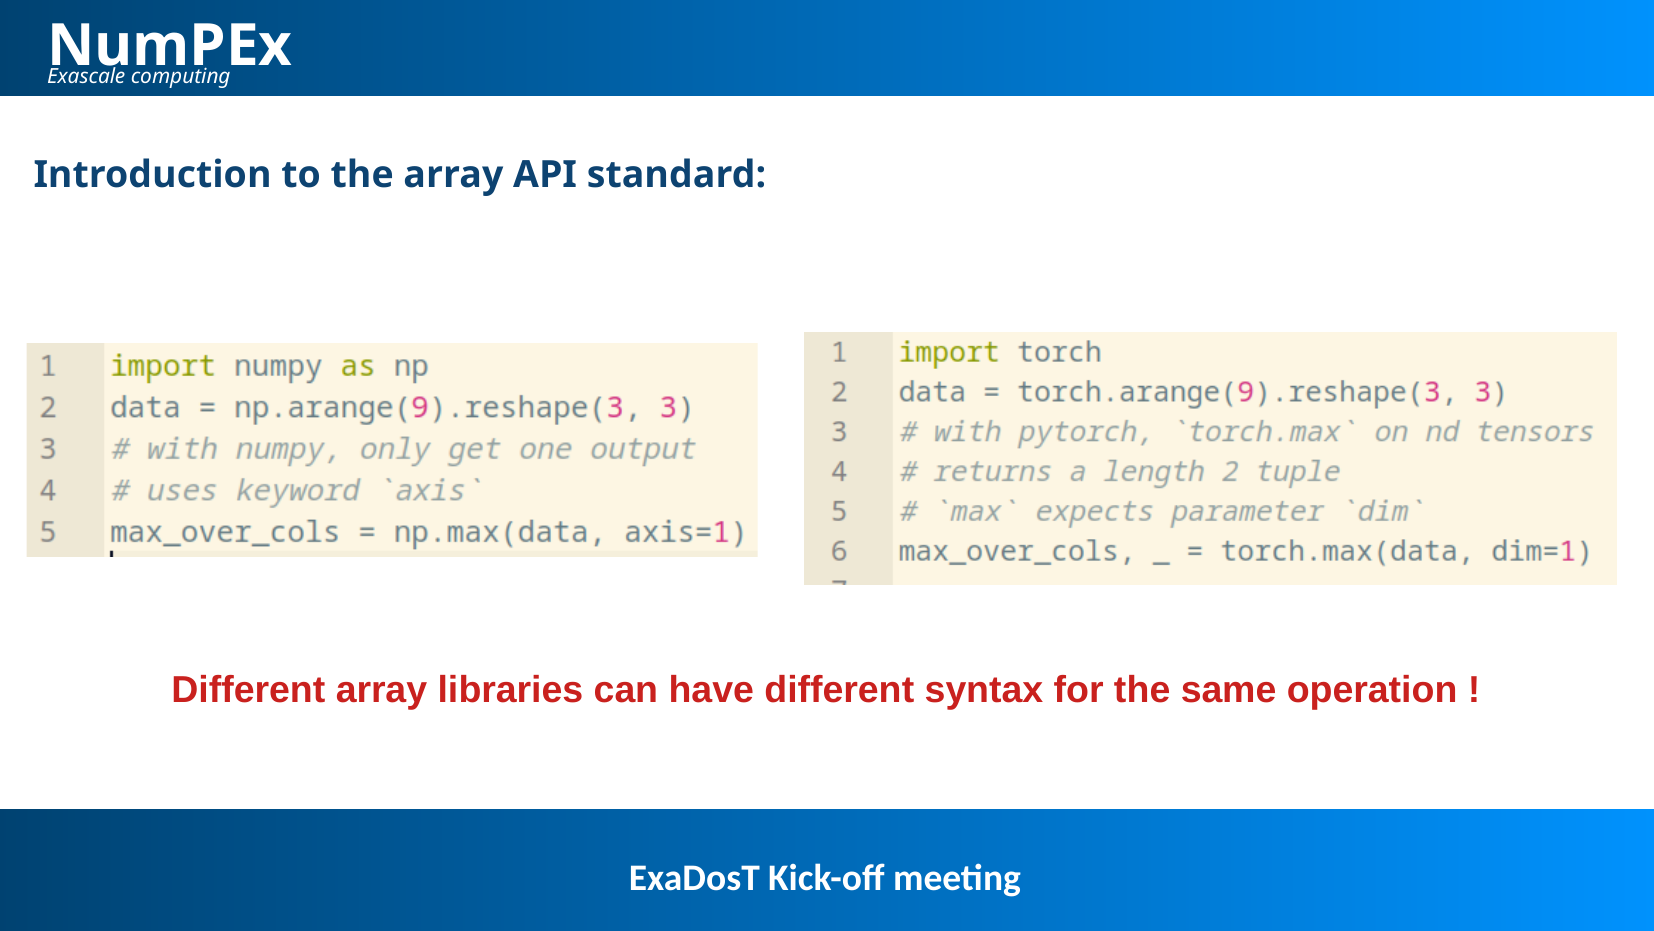

NumPExx
Exascale computing
Introduction to the array API standard:
Different array libraries can have different syntax for the same operation !
ExaDosT Kick-off meeting